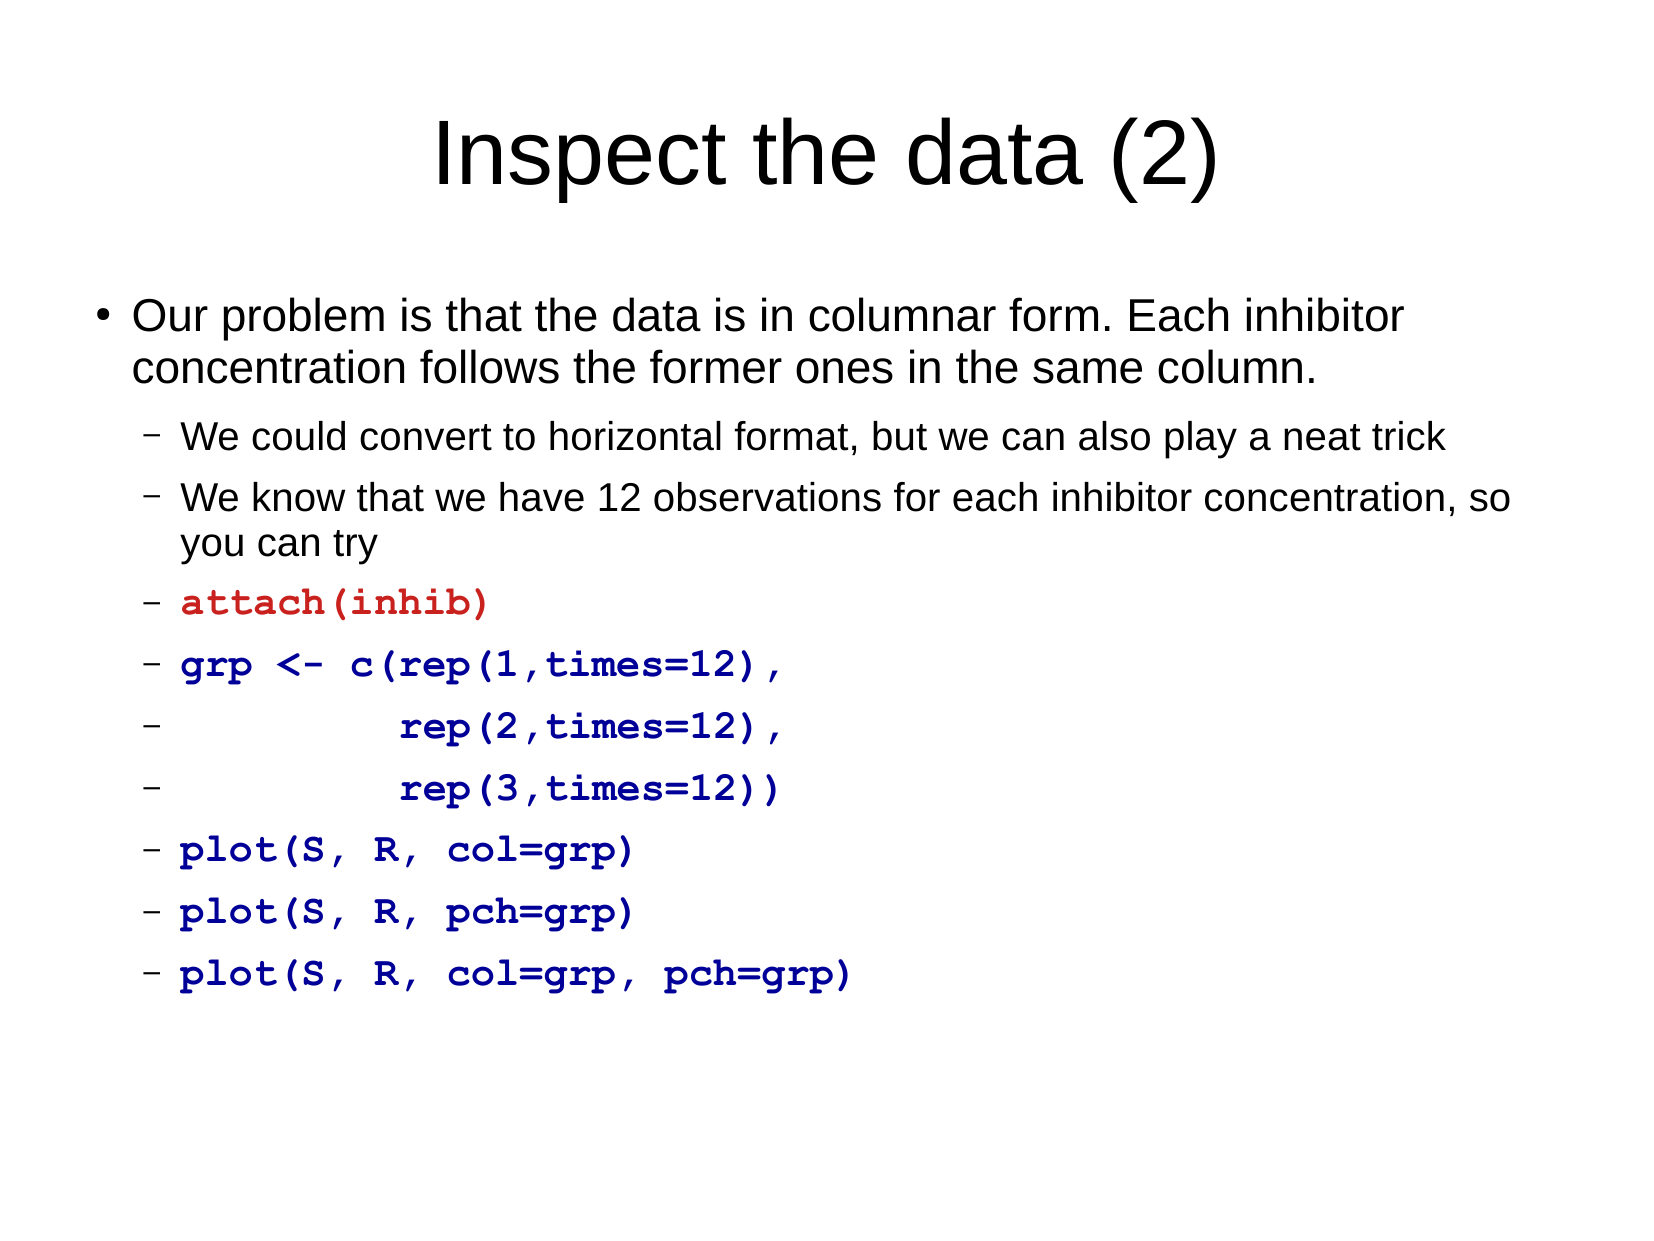

# Inspect the data (2)
Our problem is that the data is in columnar form. Each inhibitor concentration follows the former ones in the same column.
We could convert to horizontal format, but we can also play a neat trick
We know that we have 12 observations for each inhibitor concentration, so you can try
attach(inhib)
grp <- c(rep(1,times=12),
 rep(2,times=12),
 rep(3,times=12))
plot(S, R, col=grp)
plot(S, R, pch=grp)
plot(S, R, col=grp, pch=grp)